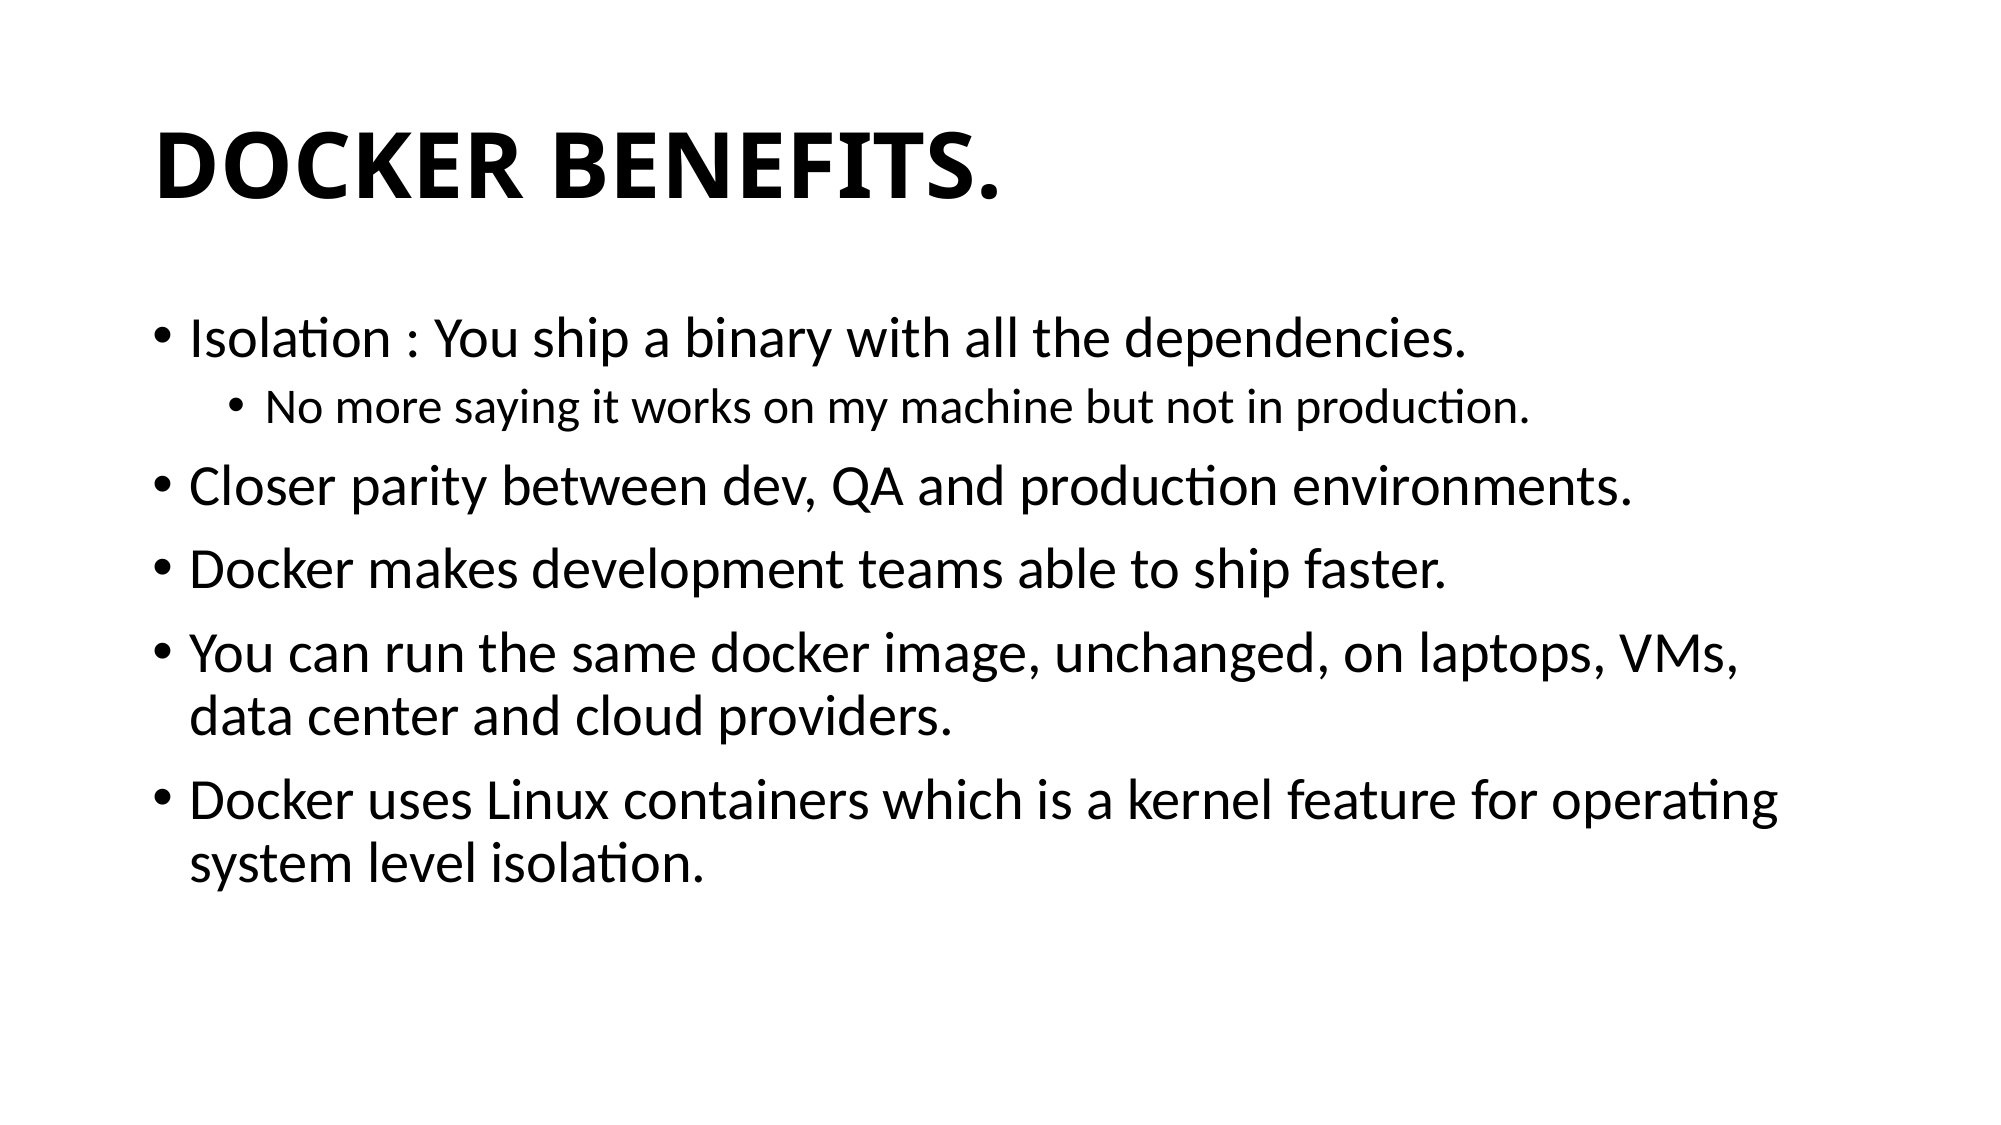

# DOCKER BENEFITS.
Isolation : You ship a binary with all the dependencies.
No more saying it works on my machine but not in production.
Closer parity between dev, QA and production environments.
Docker makes development teams able to ship faster.
You can run the same docker image, unchanged, on laptops, VMs, data center and cloud providers.
Docker uses Linux containers which is a kernel feature for operating system level isolation.